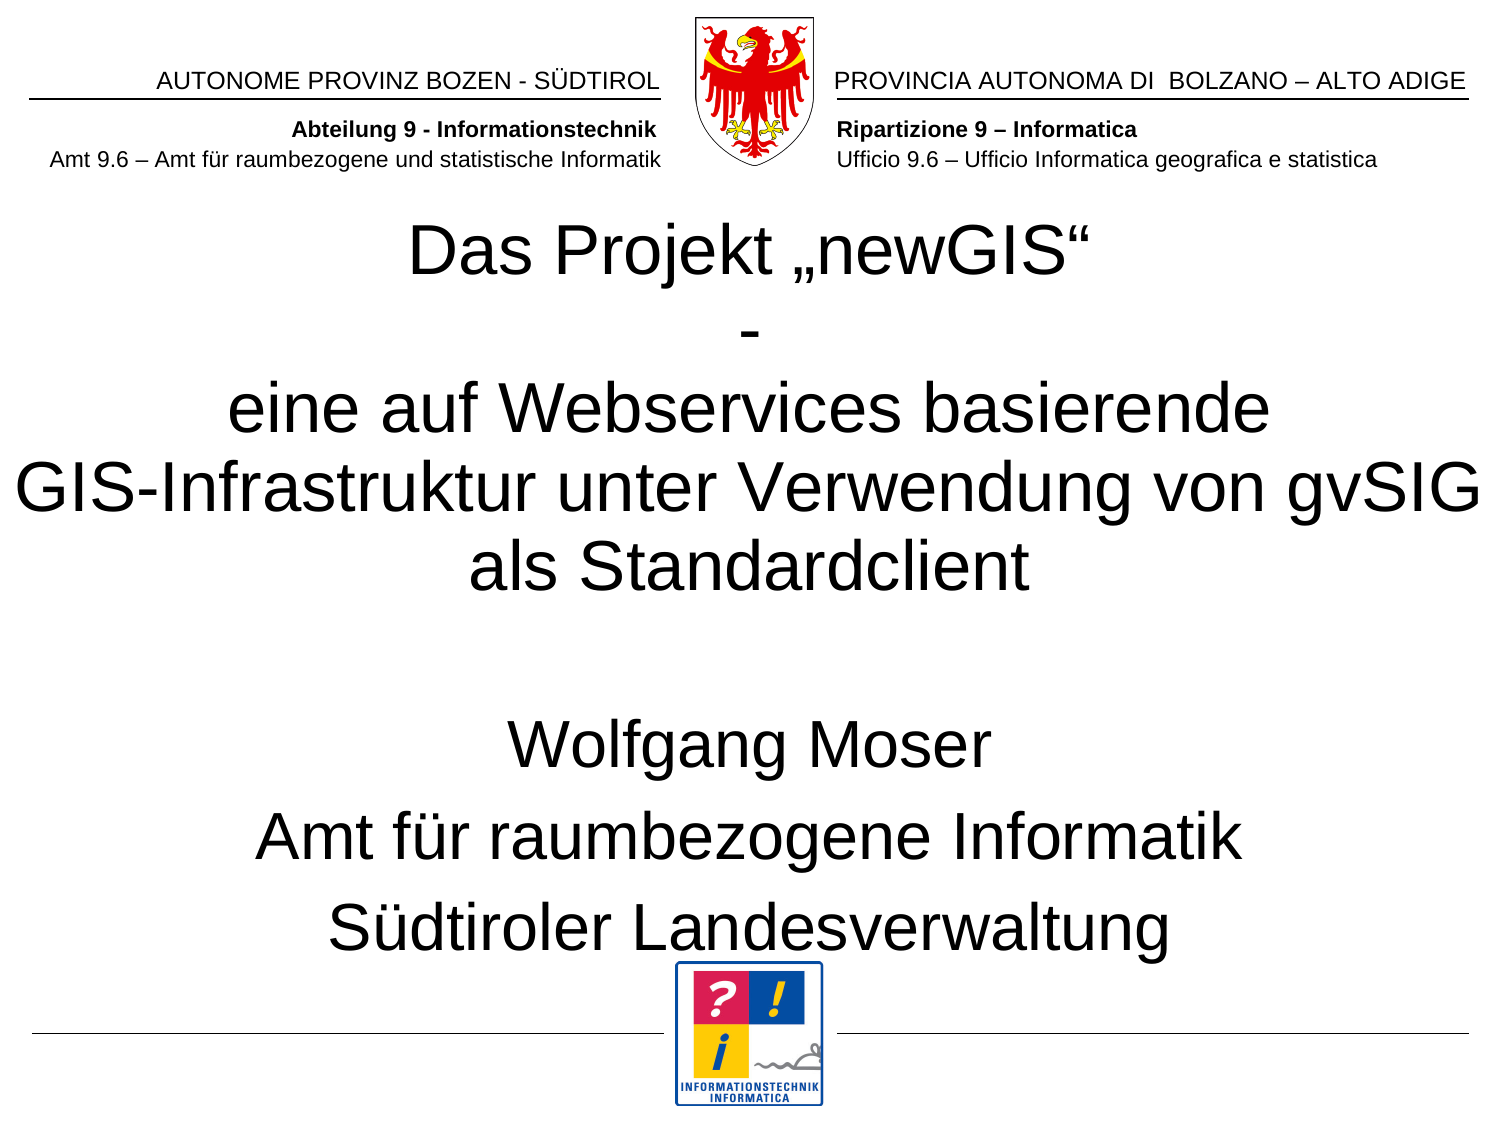

# Das Projekt „newGIS“ - eine auf Webservices basierende GIS-Infrastruktur unter Verwendung von gvSIG als Standardclient
Wolfgang Moser
Amt für raumbezogene Informatik
Südtiroler Landesverwaltung